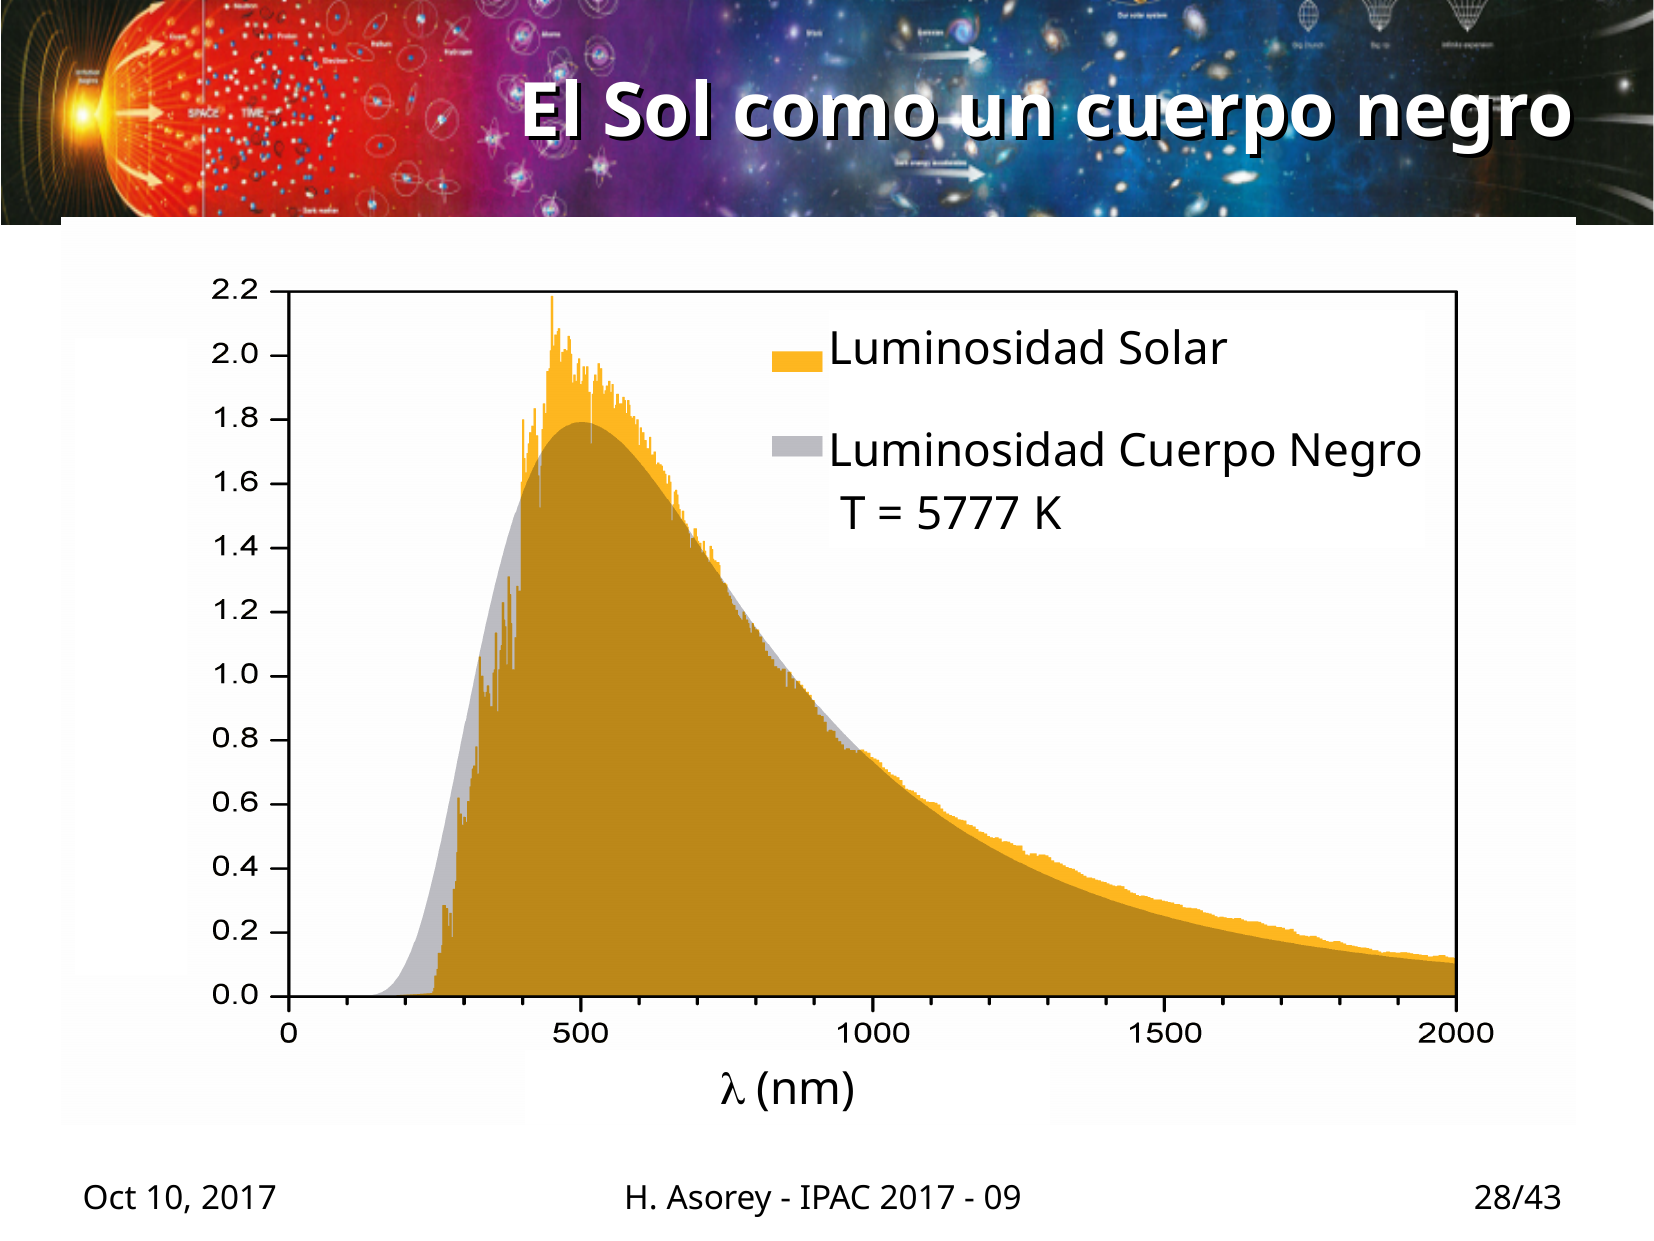

El Sol como un cuerpo negro
# Luminosidad Solar Luminosidad Cuerpo Negro T = 5777 K
l (nm)
Oct 10, 2017
H. Asorey - IPAC 2017 - 09
28